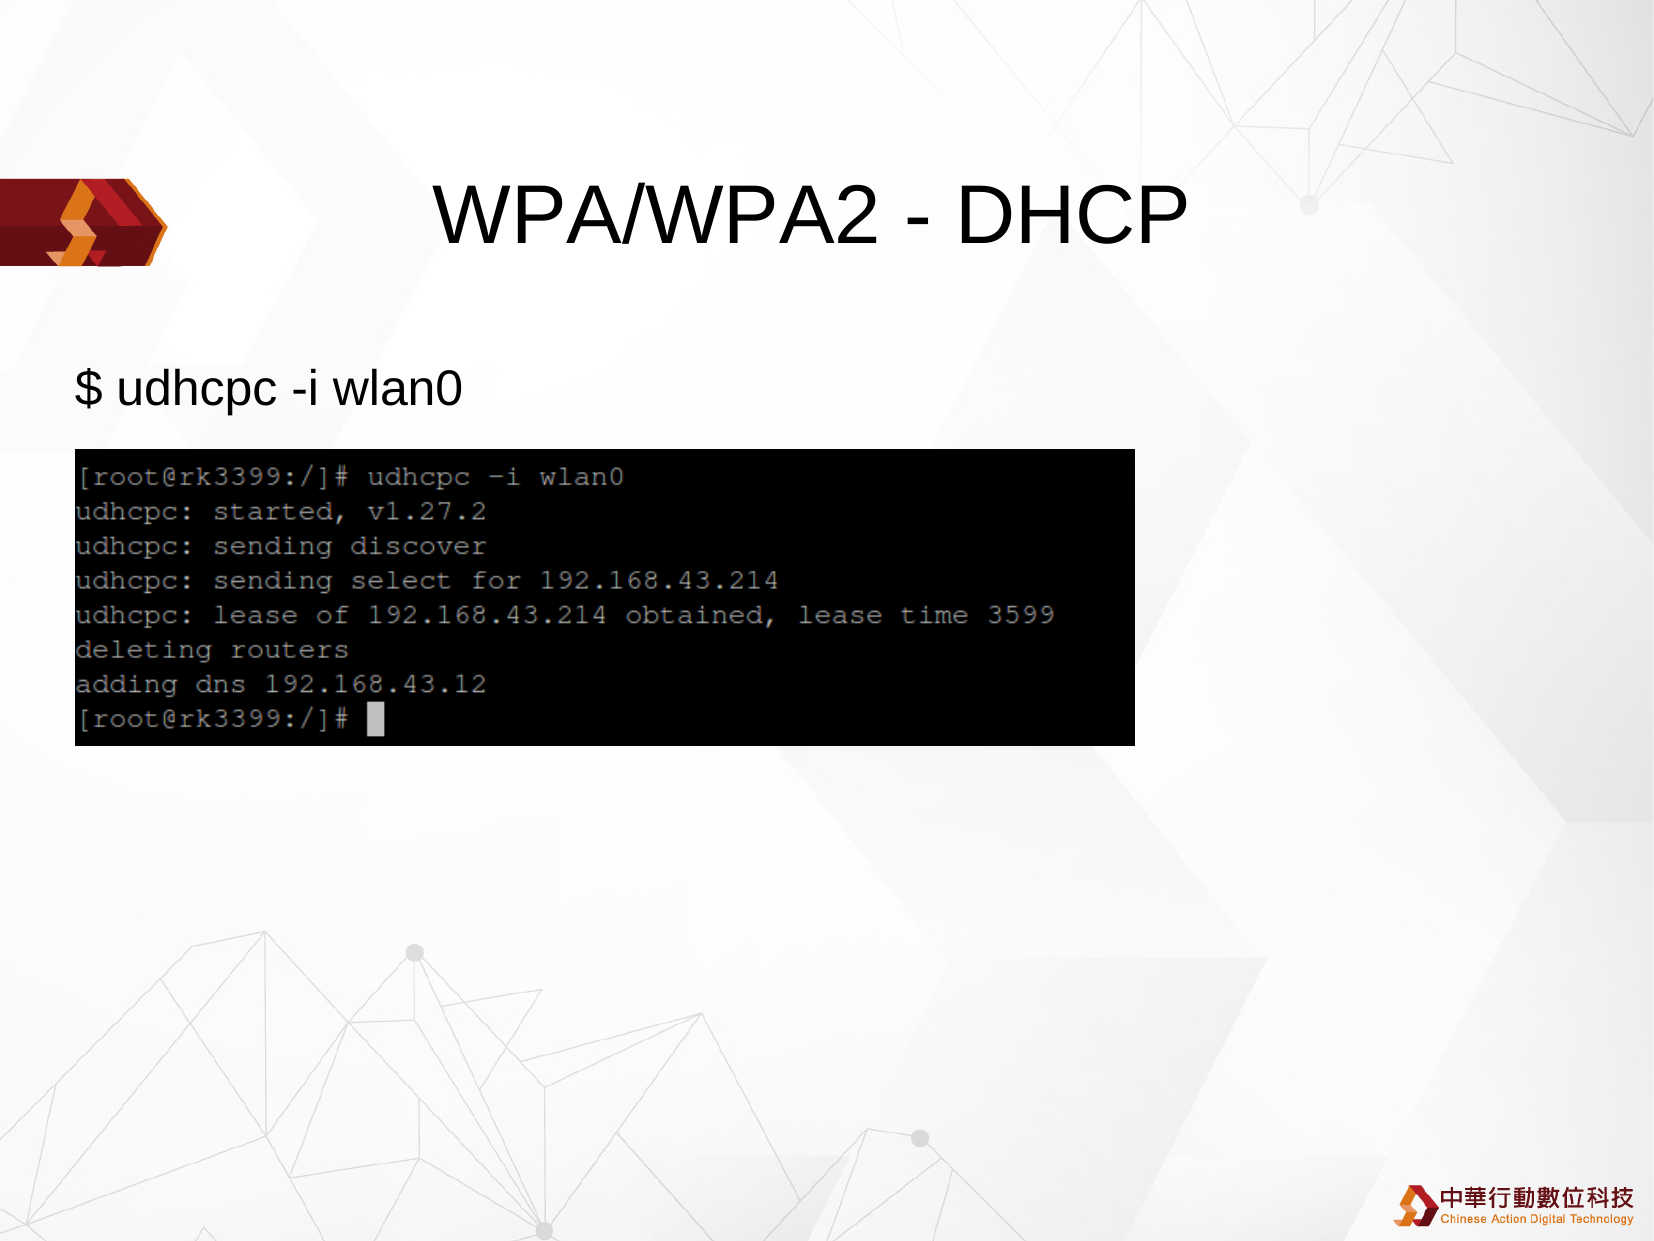

# WPA/WPA2 - DHCP
$ udhcpc -i wlan0